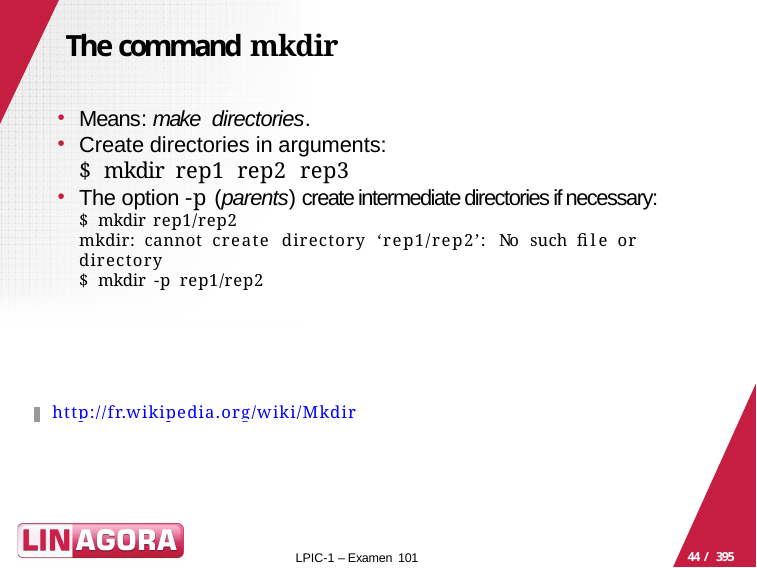

The command mkdir
Means: make directories.
Create directories in arguments:
$ mkdir rep1 rep2 rep3
The option -p (parents) create intermediate directories if necessary:
$ mkdir rep1/rep2
mkdir: cannot create directory ‘rep1/rep2’: No such file or directory
$ mkdir -p rep1/rep2
http://fr.wikipedia.org/wiki/Mkdir
LPIC-1 – Examen 101